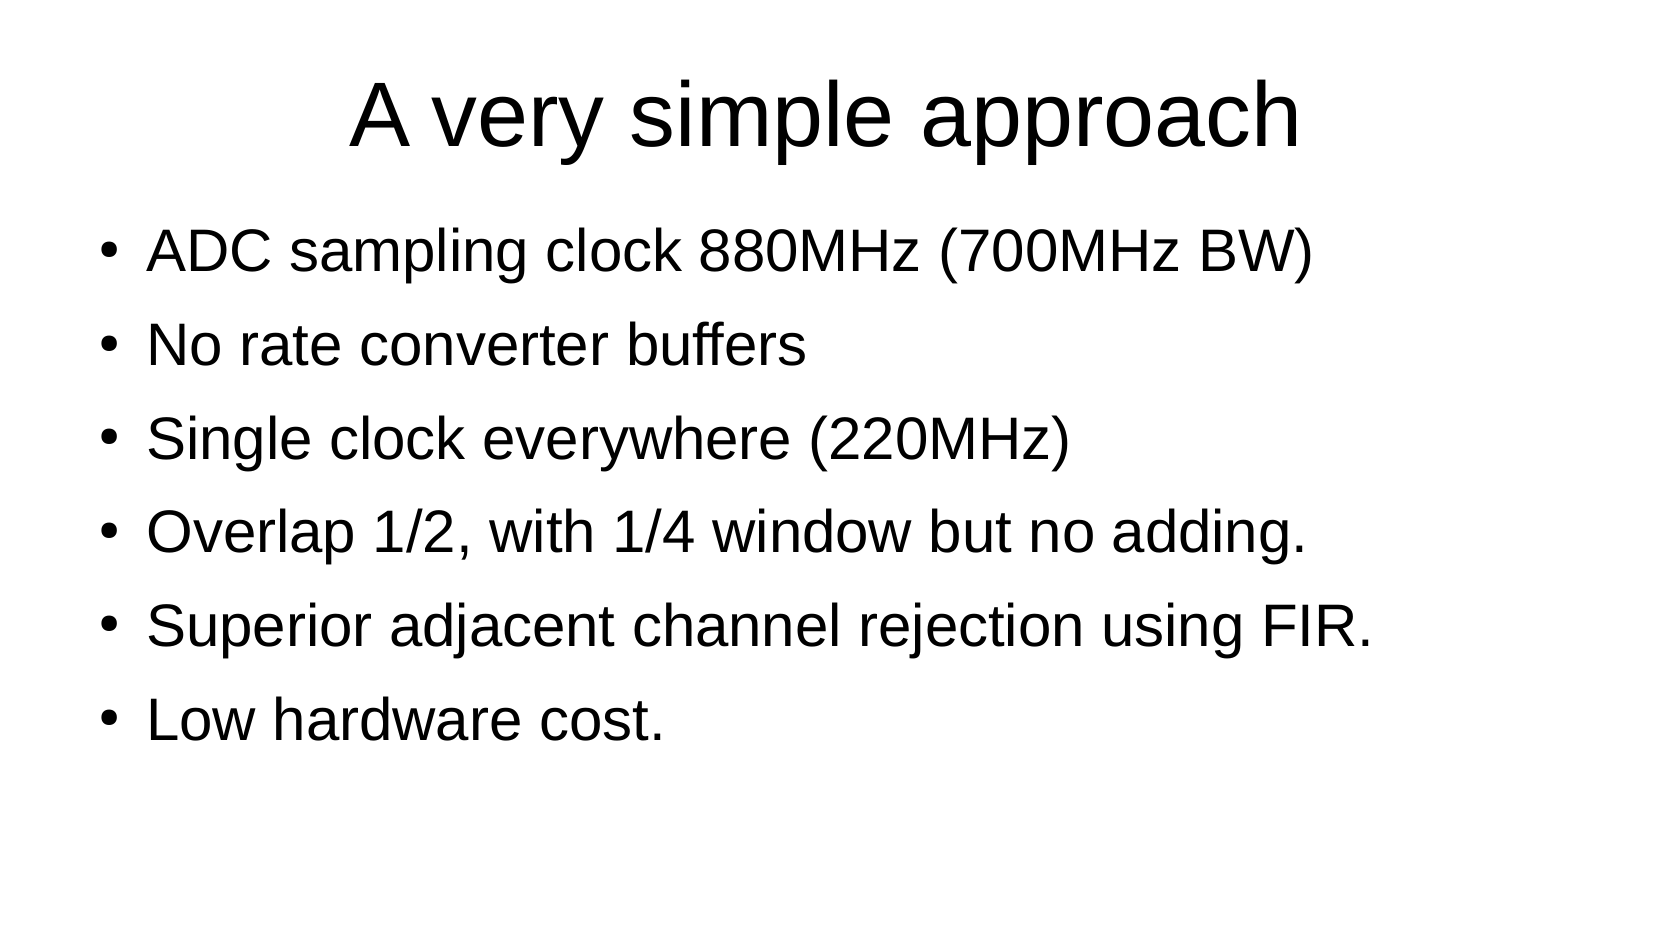

# A very simple approach
ADC sampling clock 880MHz (700MHz BW)
No rate converter buffers
Single clock everywhere (220MHz)
Overlap 1/2, with 1/4 window but no adding.
Superior adjacent channel rejection using FIR.
Low hardware cost.